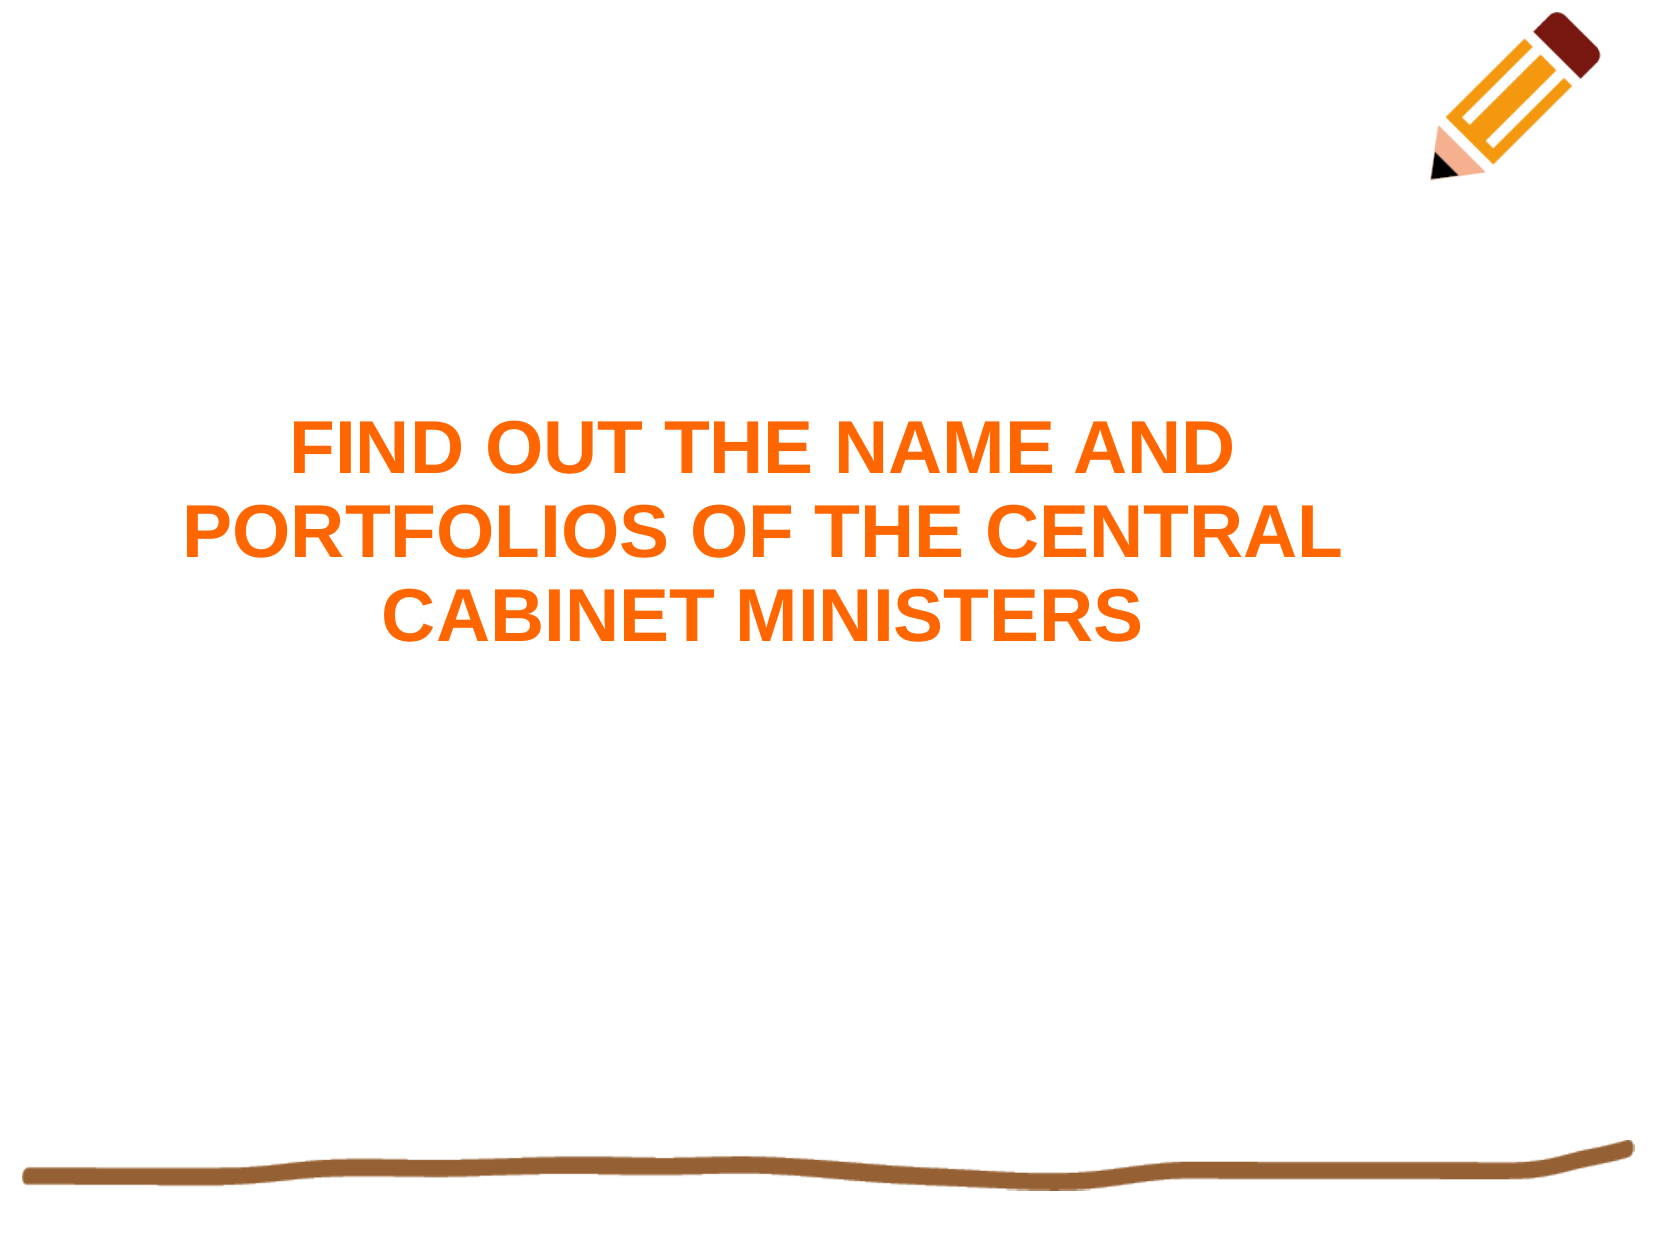

# FIND OUT THE NAME AND PORTFOLIOS OF THE CENTRAL CABINET MINISTERS